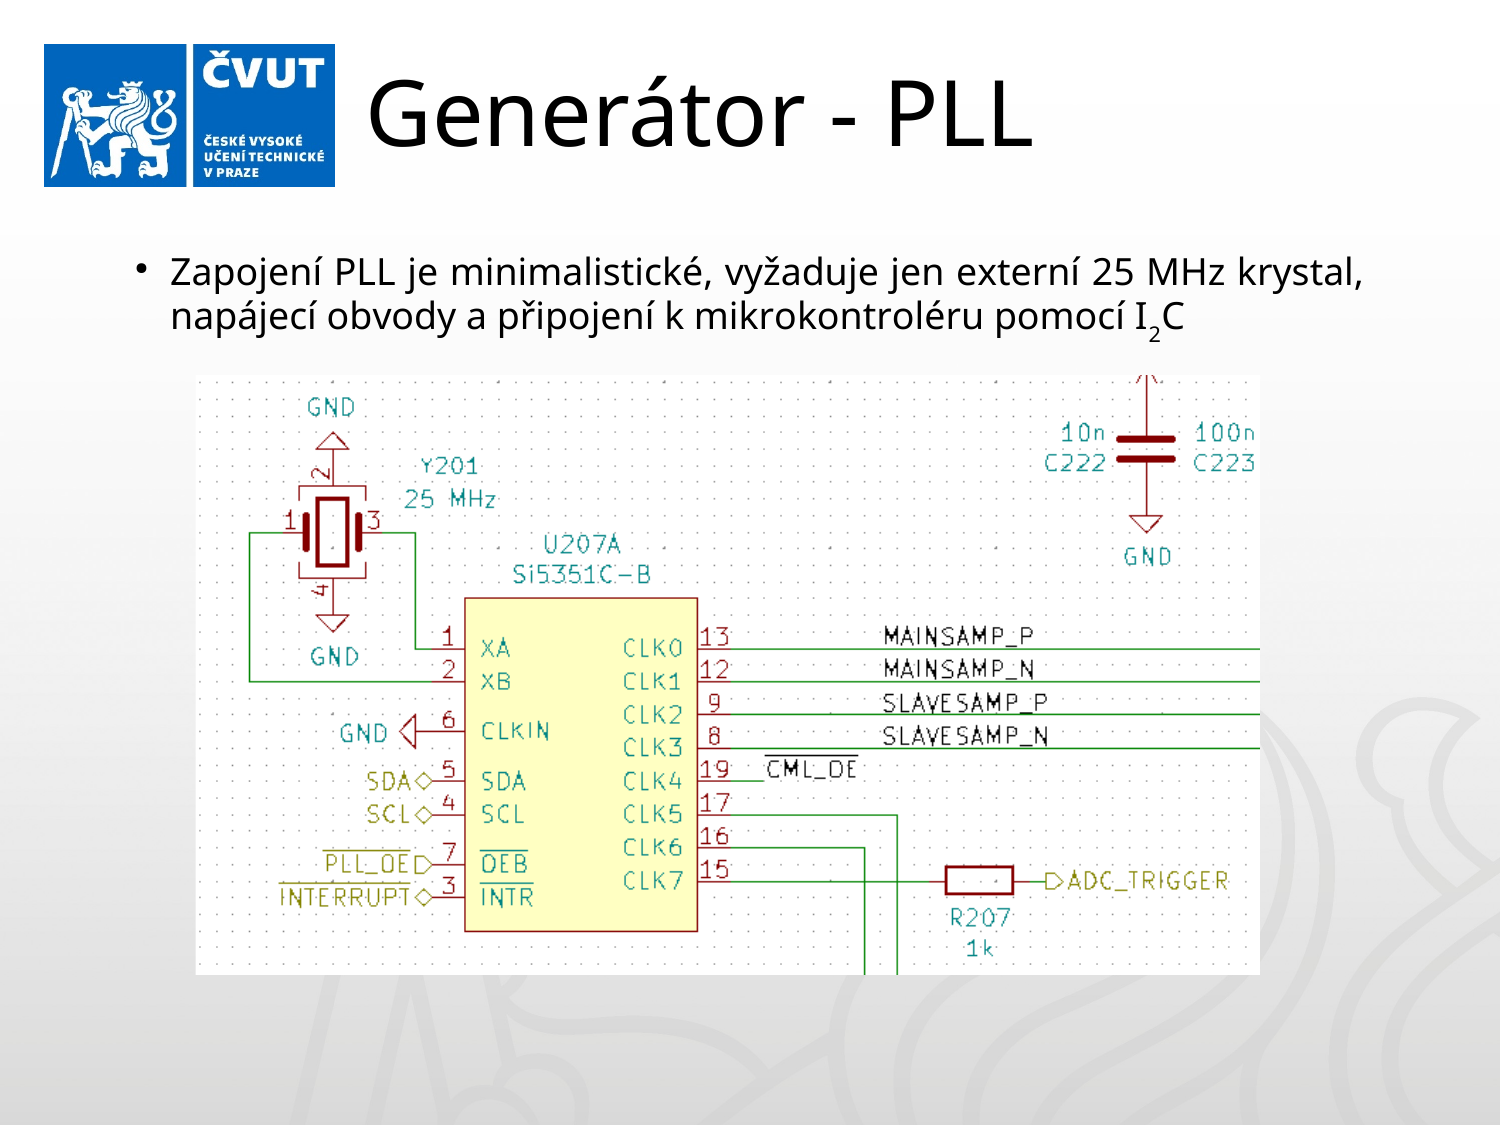

# Generátor - PLL
Zapojení PLL je minimalistické, vyžaduje jen externí 25 MHz krystal, napájecí obvody a připojení k mikrokontroléru pomocí I2C